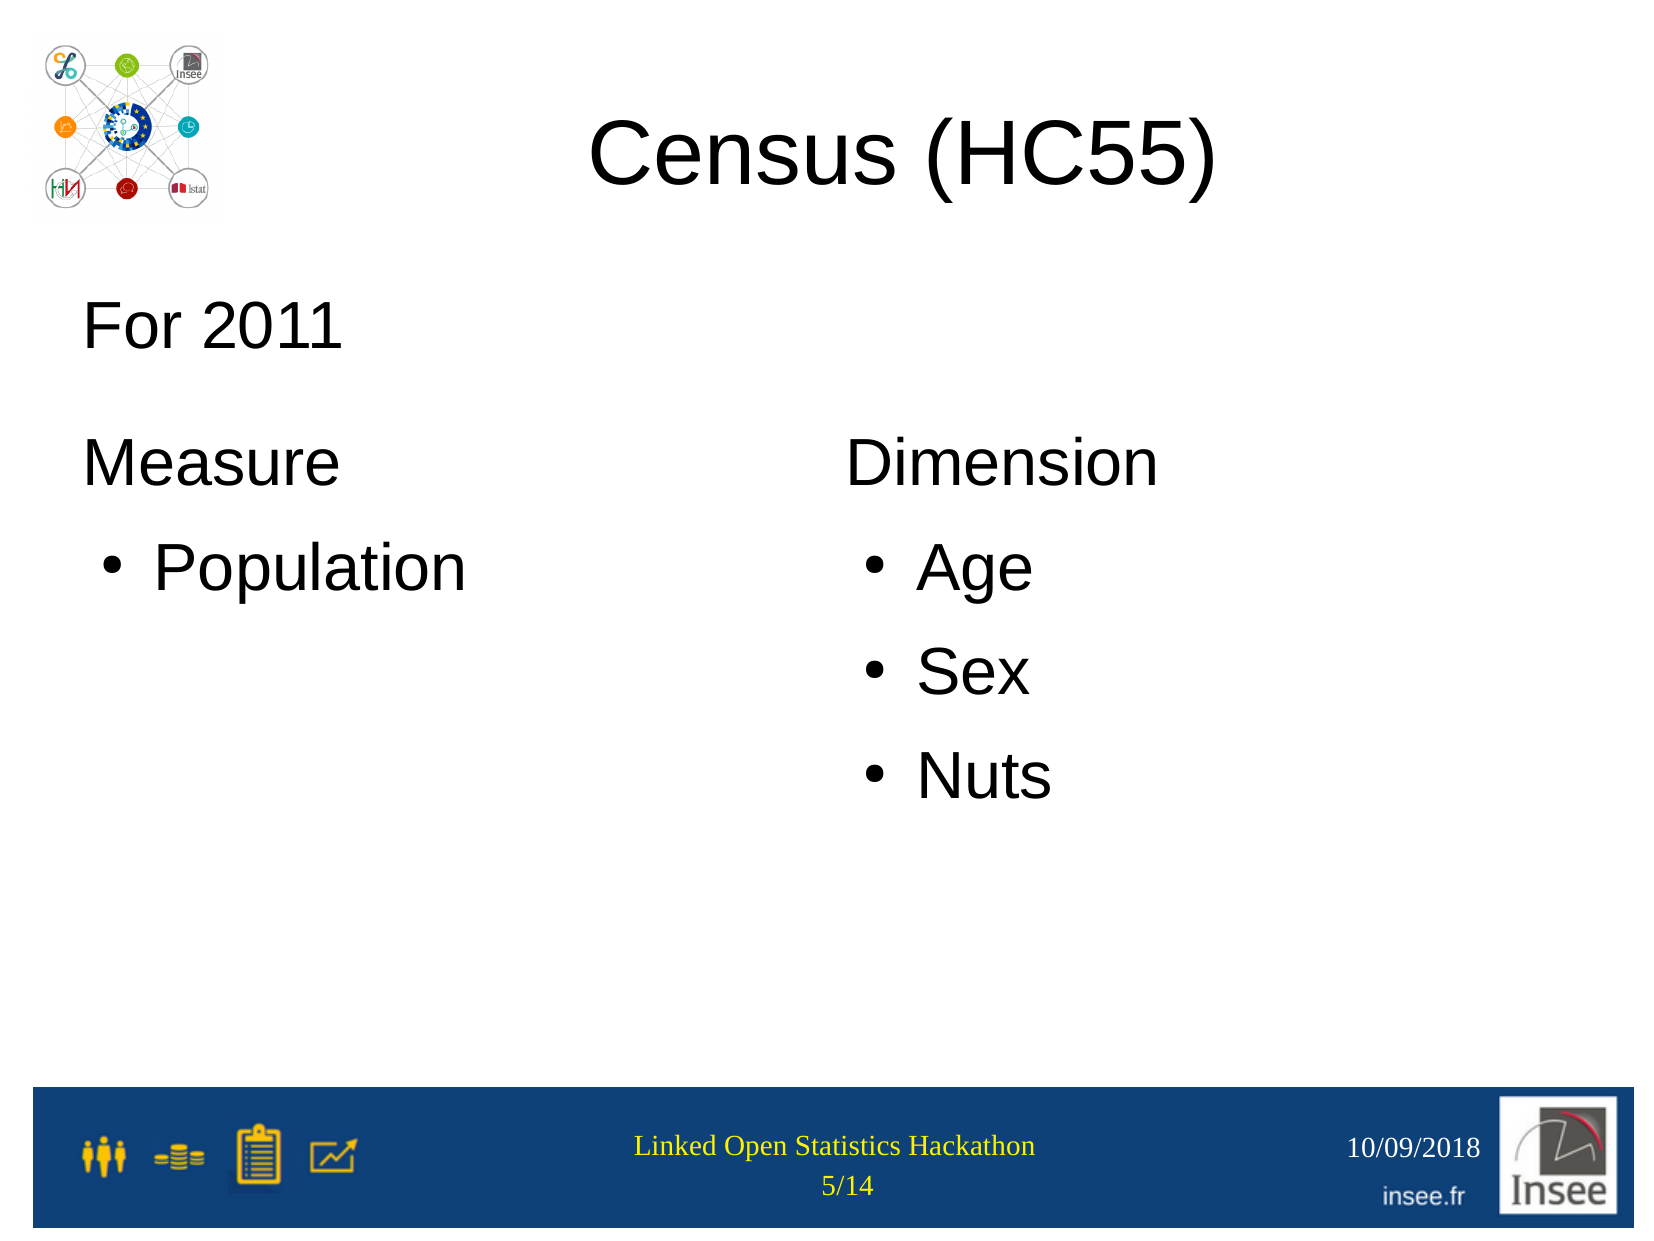

# Census (HC55)
For 2011
Measure
Population
Dimension
Age
Sex
Nuts
Linked Open Statistics Hackathon
5